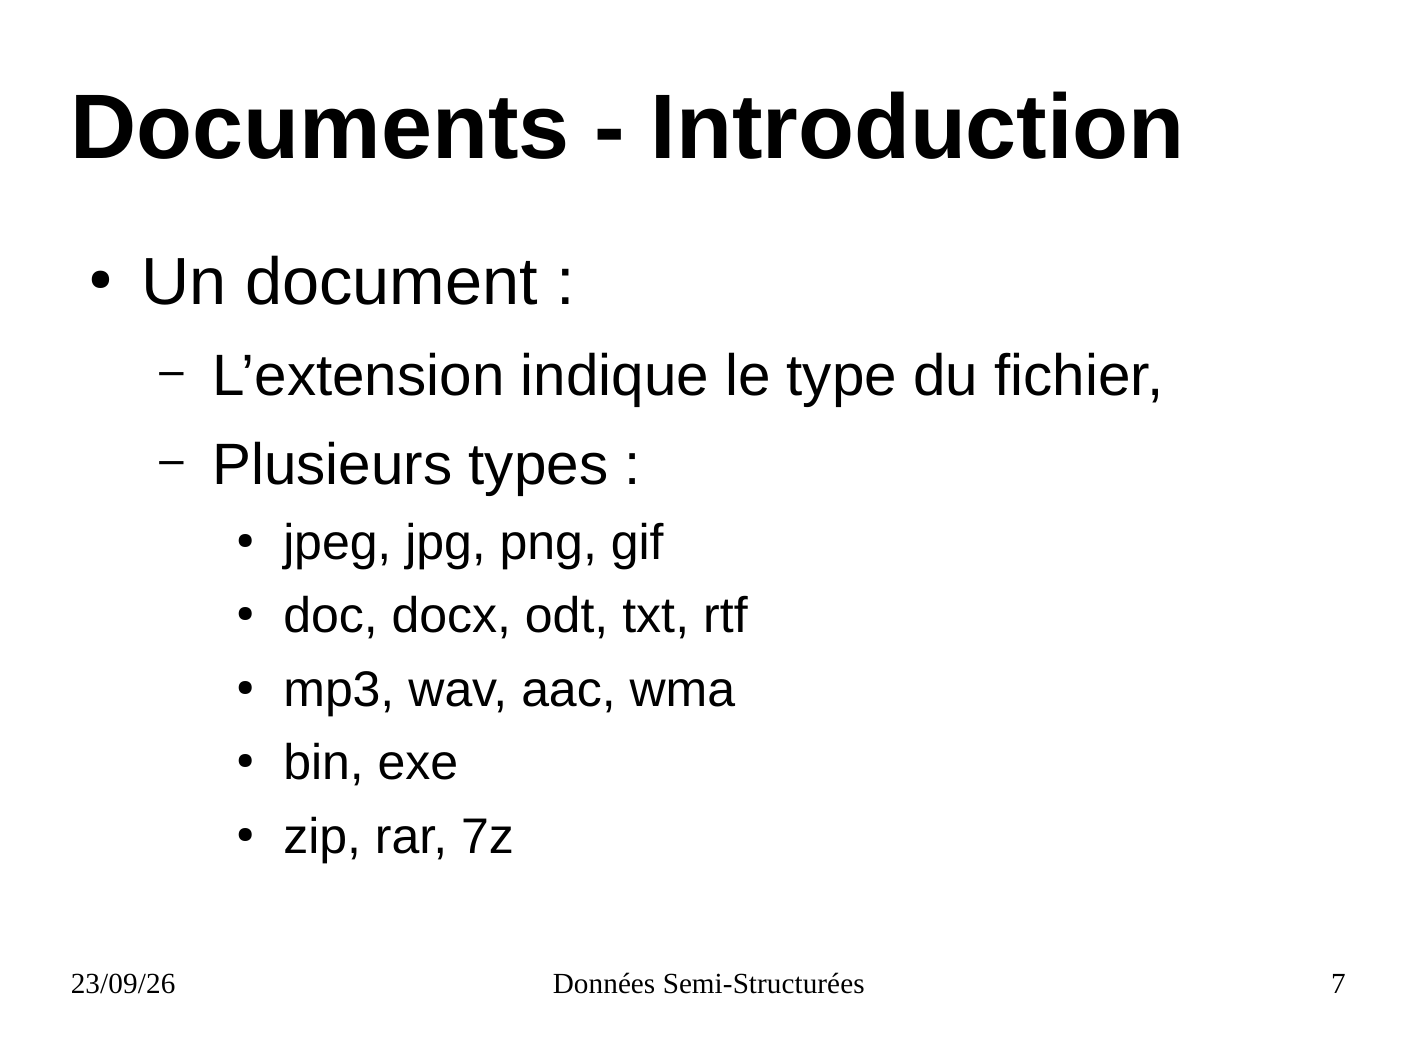

# Documents - Introduction
Un document :
L’extension indique le type du fichier,
Plusieurs types :
jpeg, jpg, png, gif
doc, docx, odt, txt, rtf
mp3, wav, aac, wma
bin, exe
zip, rar, 7z
Données Semi-Structurées
7